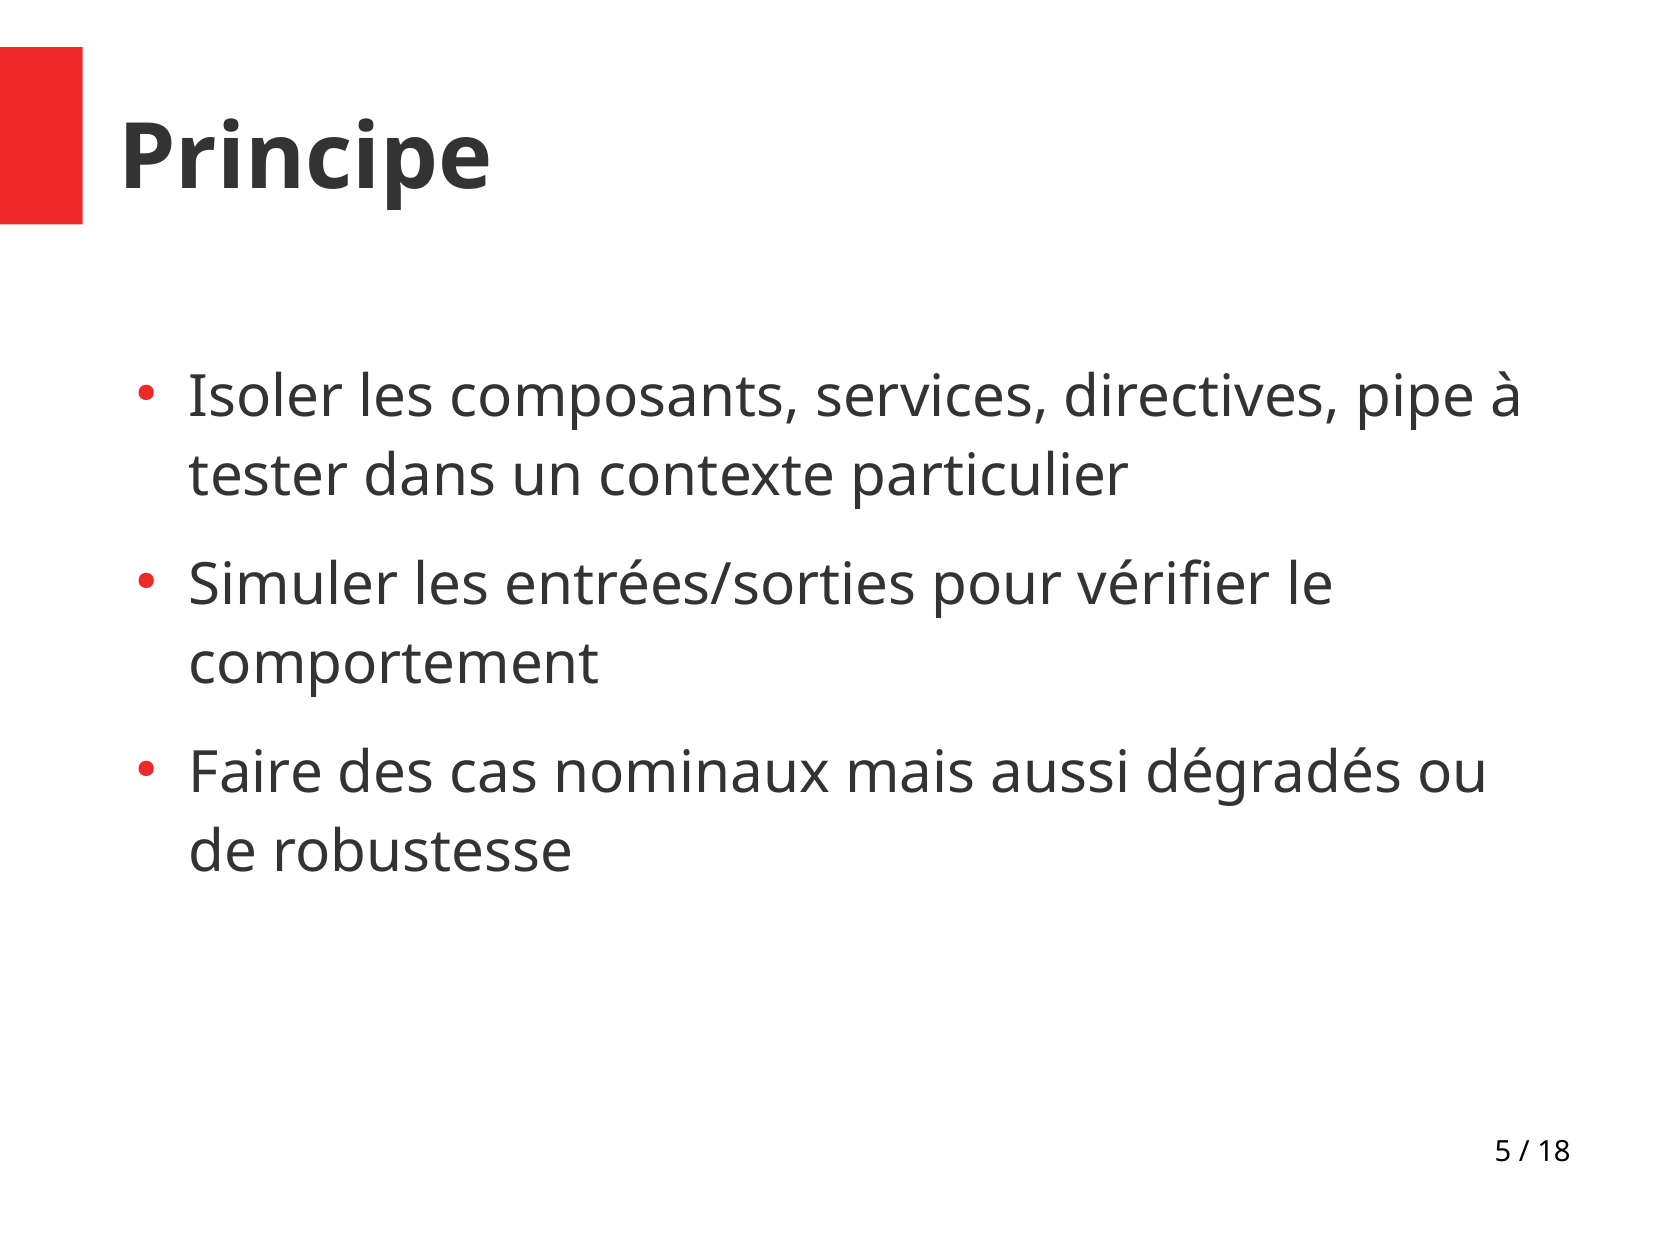

# Principe
Isoler les composants, services, directives, pipe à tester dans un contexte particulier
Simuler les entrées/sorties pour vérifier le comportement
Faire des cas nominaux mais aussi dégradés ou de robustesse
5